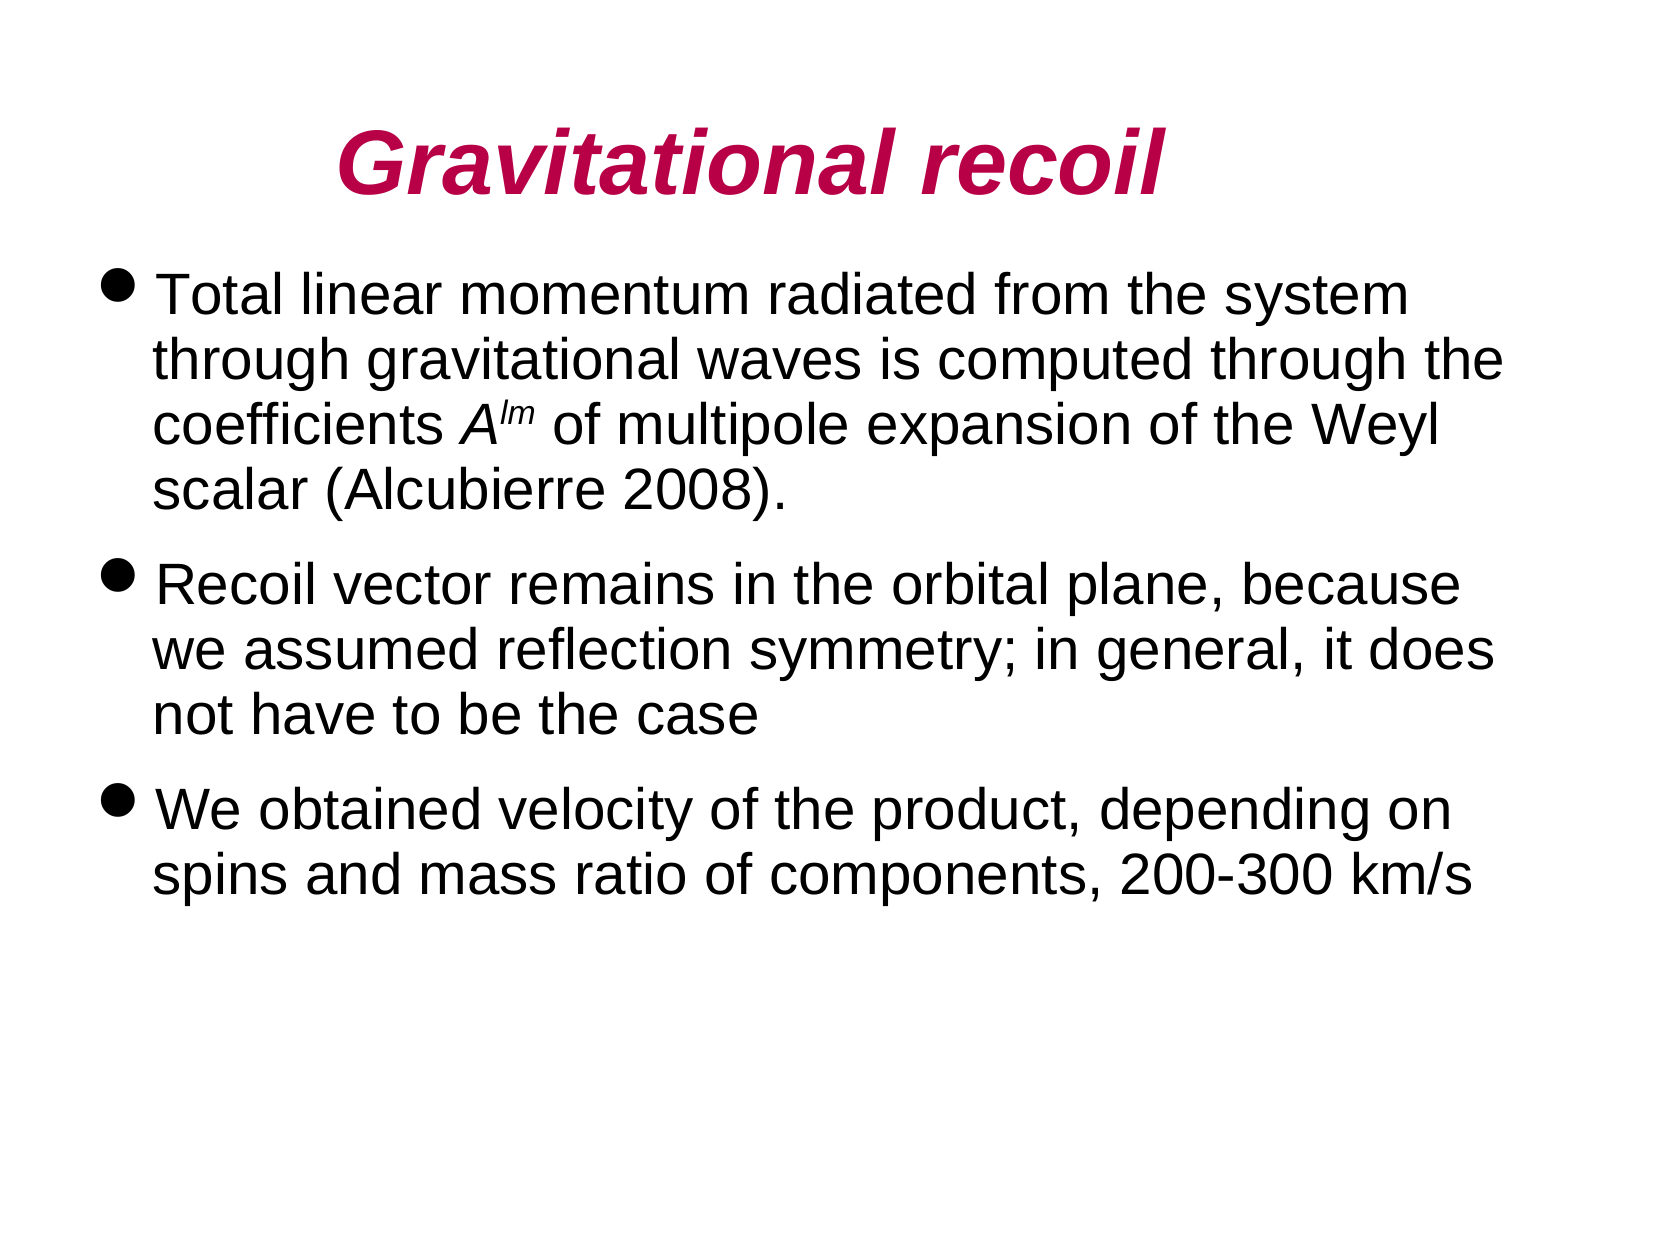

Gravitational recoil
Total linear momentum radiated from the system through gravitational waves is computed through the coefficients Alm of multipole expansion of the Weyl scalar (Alcubierre 2008).
Recoil vector remains in the orbital plane, because we assumed reflection symmetry; in general, it does not have to be the case
We obtained velocity of the product, depending on spins and mass ratio of components, 200-300 km/s